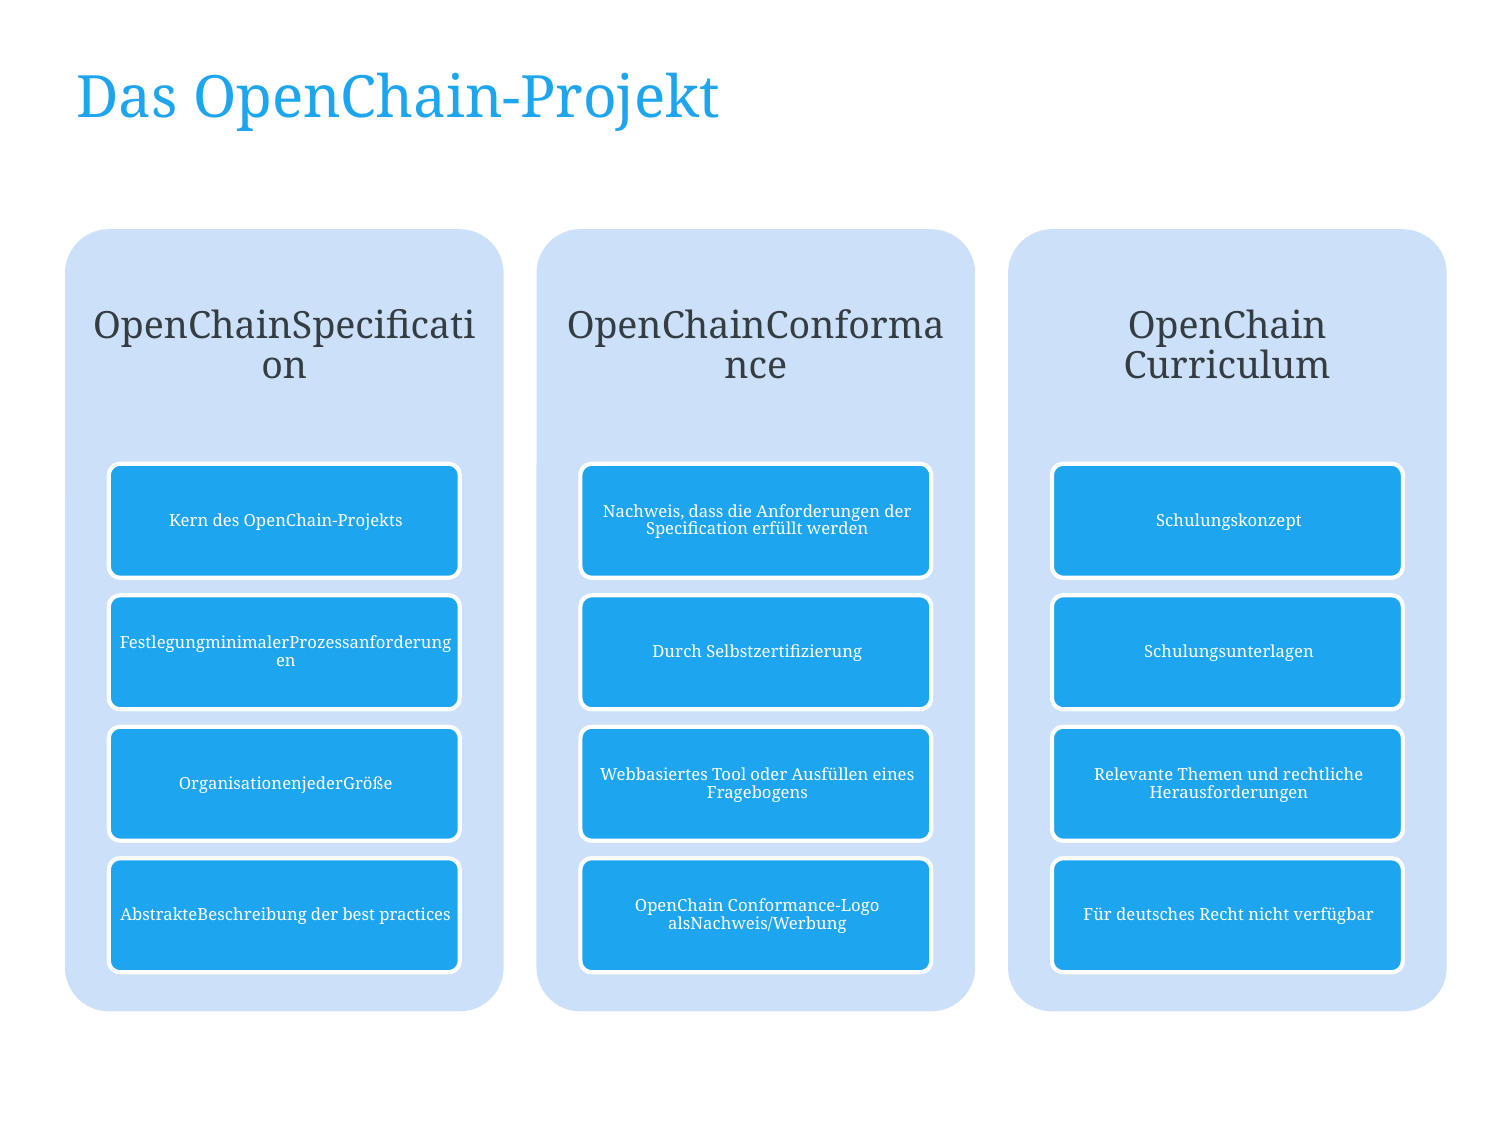

# Das OpenChain-Projekt
OpenChainSpecification
OpenChainConformance
OpenChain Curriculum
Kern des OpenChain-Projekts
Nachweis, dass die Anforderungen der Specification erfüllt werden
Schulungskonzept
FestlegungminimalerProzessanforderungen
Durch Selbstzertifizierung
Schulungsunterlagen
OrganisationenjederGröße
Webbasiertes Tool oder Ausfüllen eines Fragebogens
Relevante Themen und rechtliche Herausforderungen
AbstrakteBeschreibung der best practices
OpenChain Conformance-Logo alsNachweis/Werbung
Für deutsches Recht nicht verfügbar